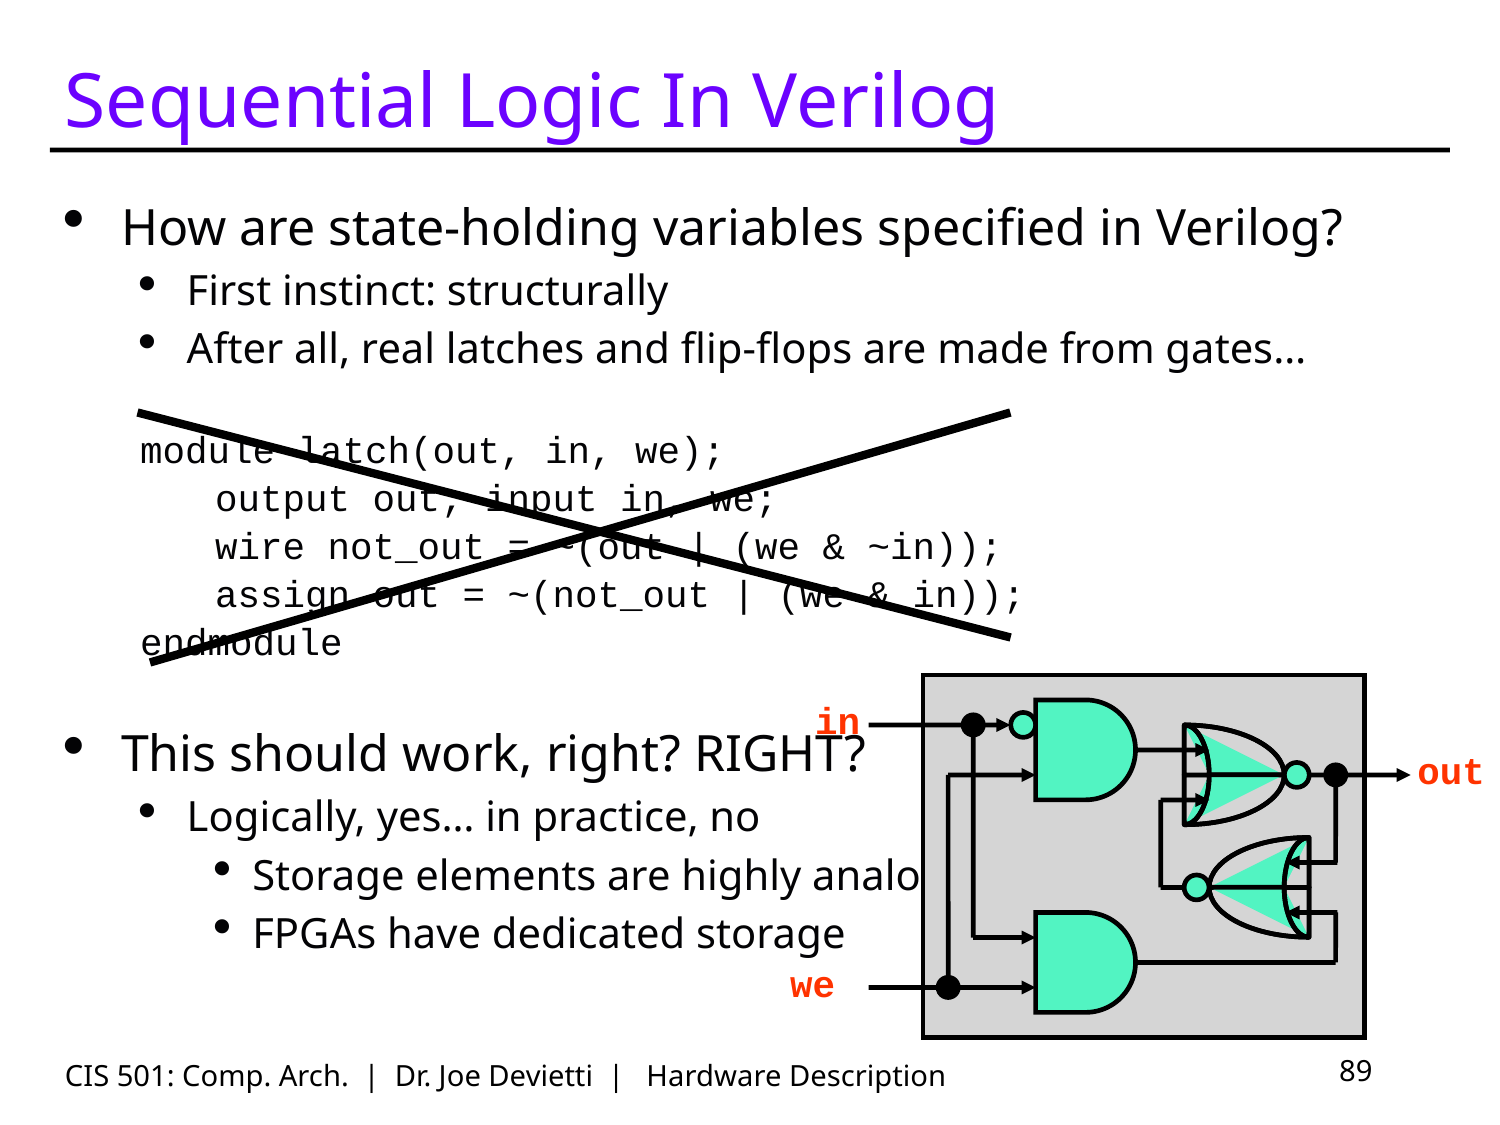

Sequential Logic In Verilog
How are state-holding variables specified in Verilog?
First instinct: structurally
After all, real latches and flip-flops are made from gates…
module latch(out, in, we);
output out; input in, we;
wire not_out = ~(out | (we & ~in));
assign out = ~(not_out | (we & in));
endmodule
This should work, right? RIGHT?
Logically, yes… in practice, no
Storage elements are highly analog
FPGAs have dedicated storage
in
out
we
CIS 501: Comp. Arch. | Dr. Joe Devietti | Hardware Description